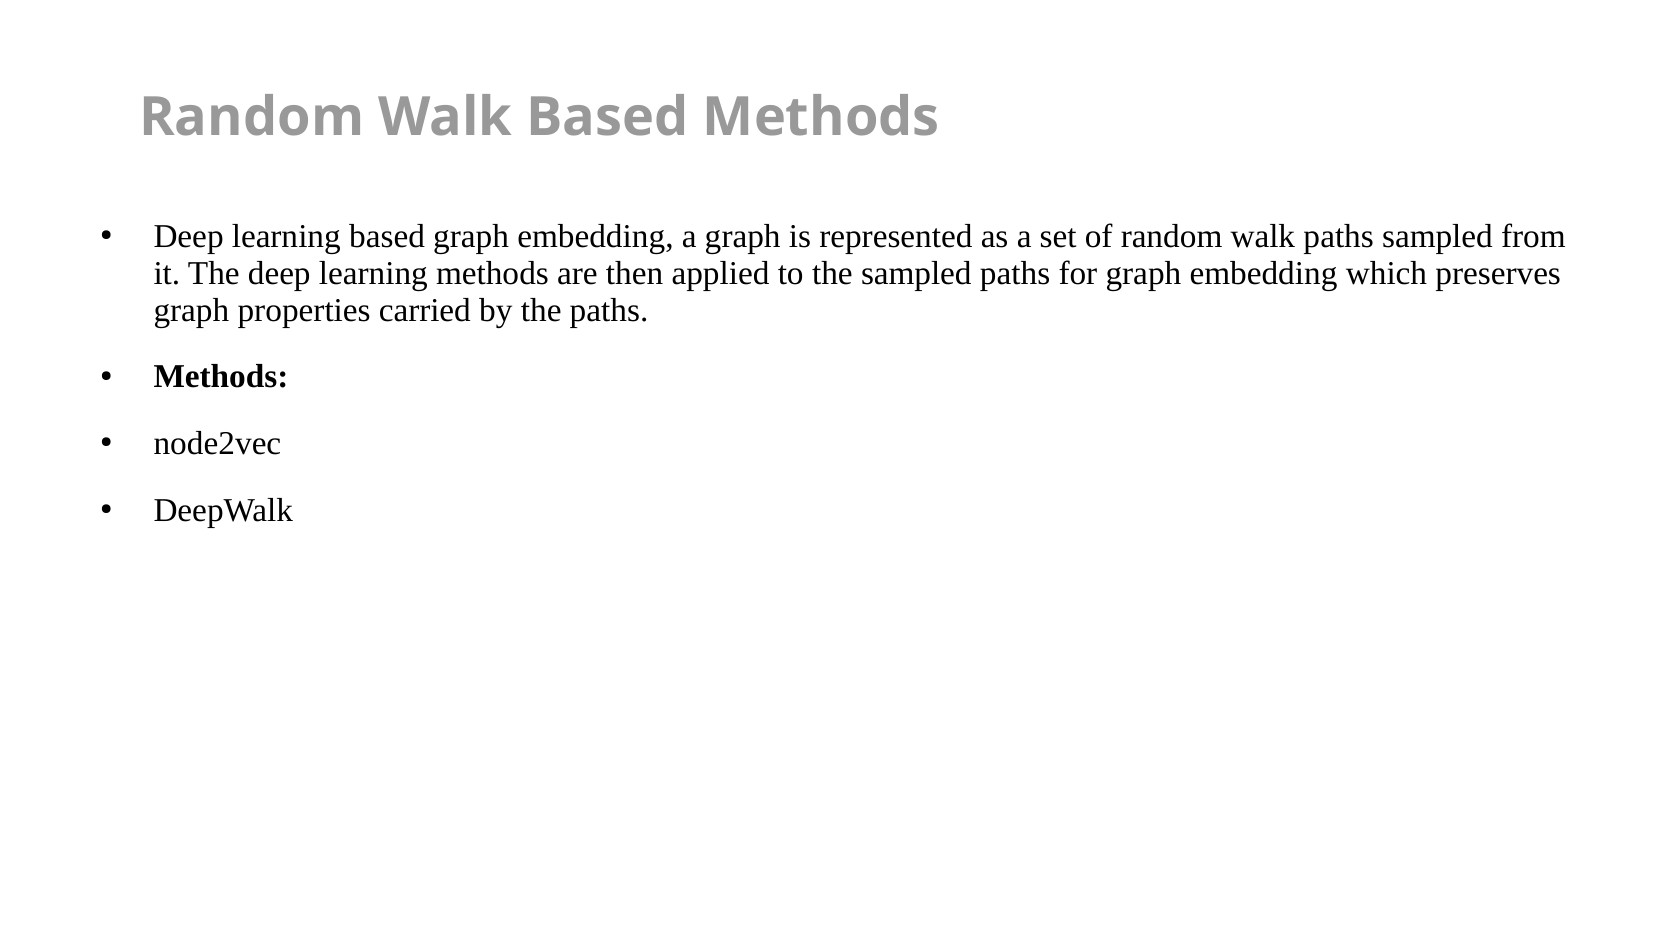

# Random Walk Based Methods
Deep learning based graph embedding, a graph is represented as a set of random walk paths sampled from it. The deep learning methods are then applied to the sampled paths for graph embedding which preserves graph properties carried by the paths.
Methods:
node2vec
DeepWalk